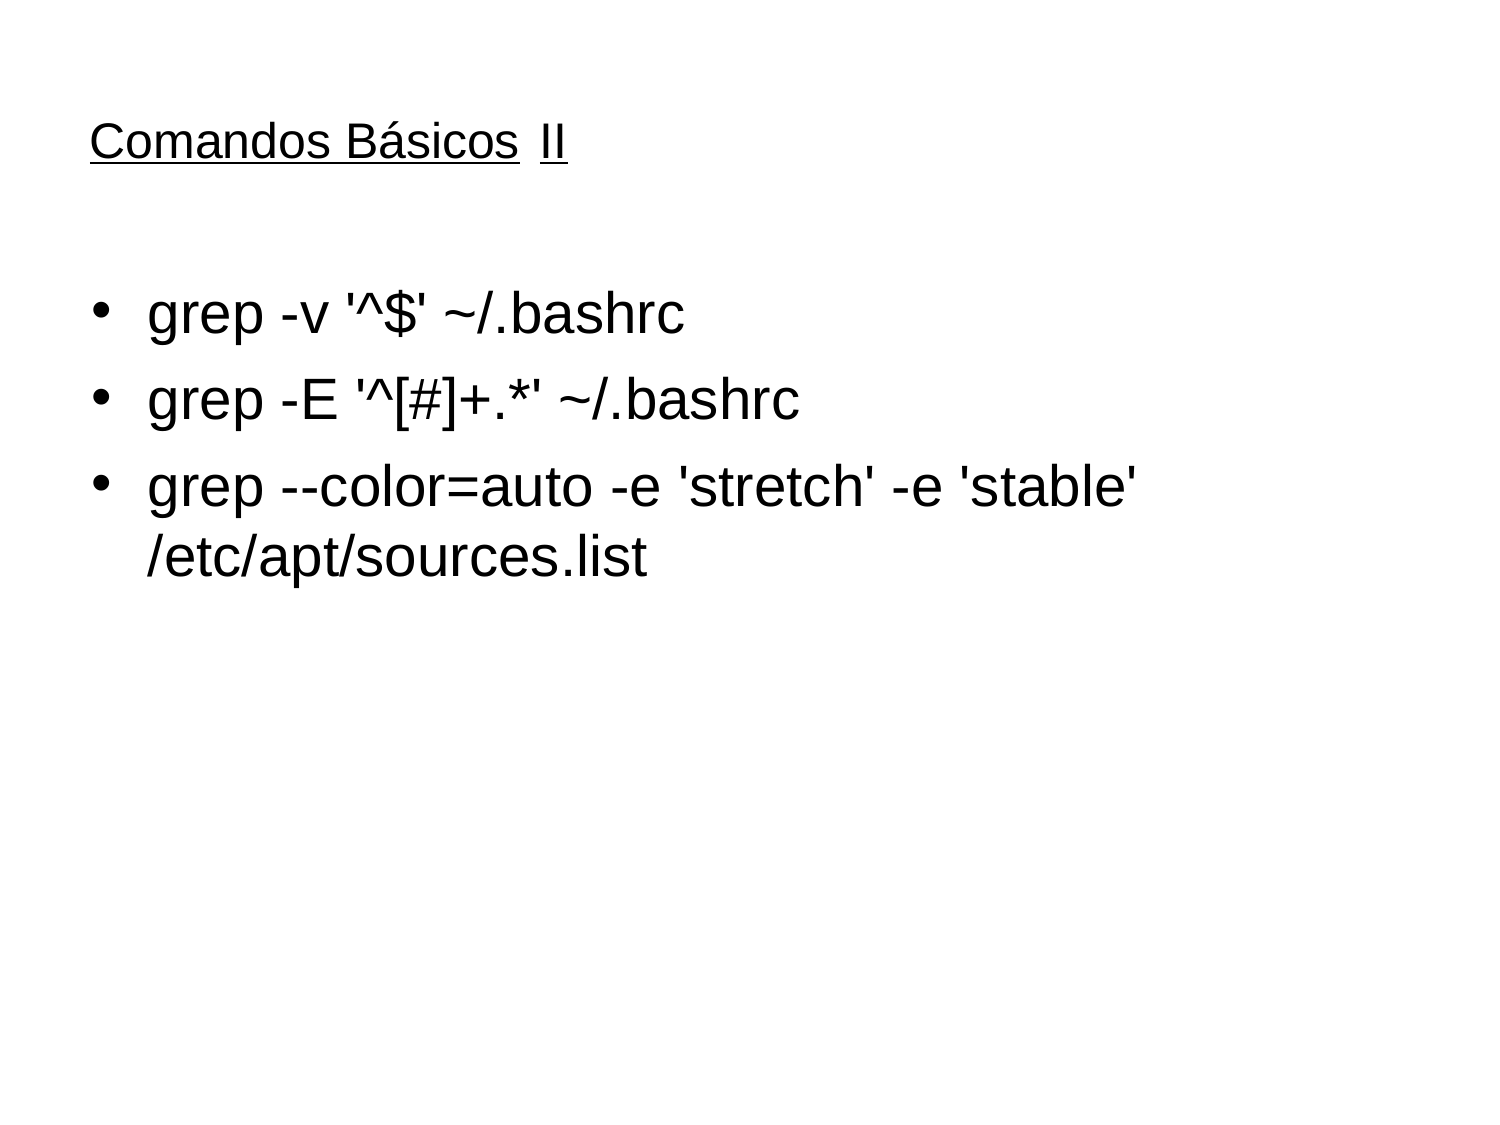

# Comandos Básicos	II
grep -v '^$' ~/.bashrc
grep -E '^[#]+.*' ~/.bashrc
grep --color=auto -e 'stretch' -e 'stable' /etc/apt/sources.list